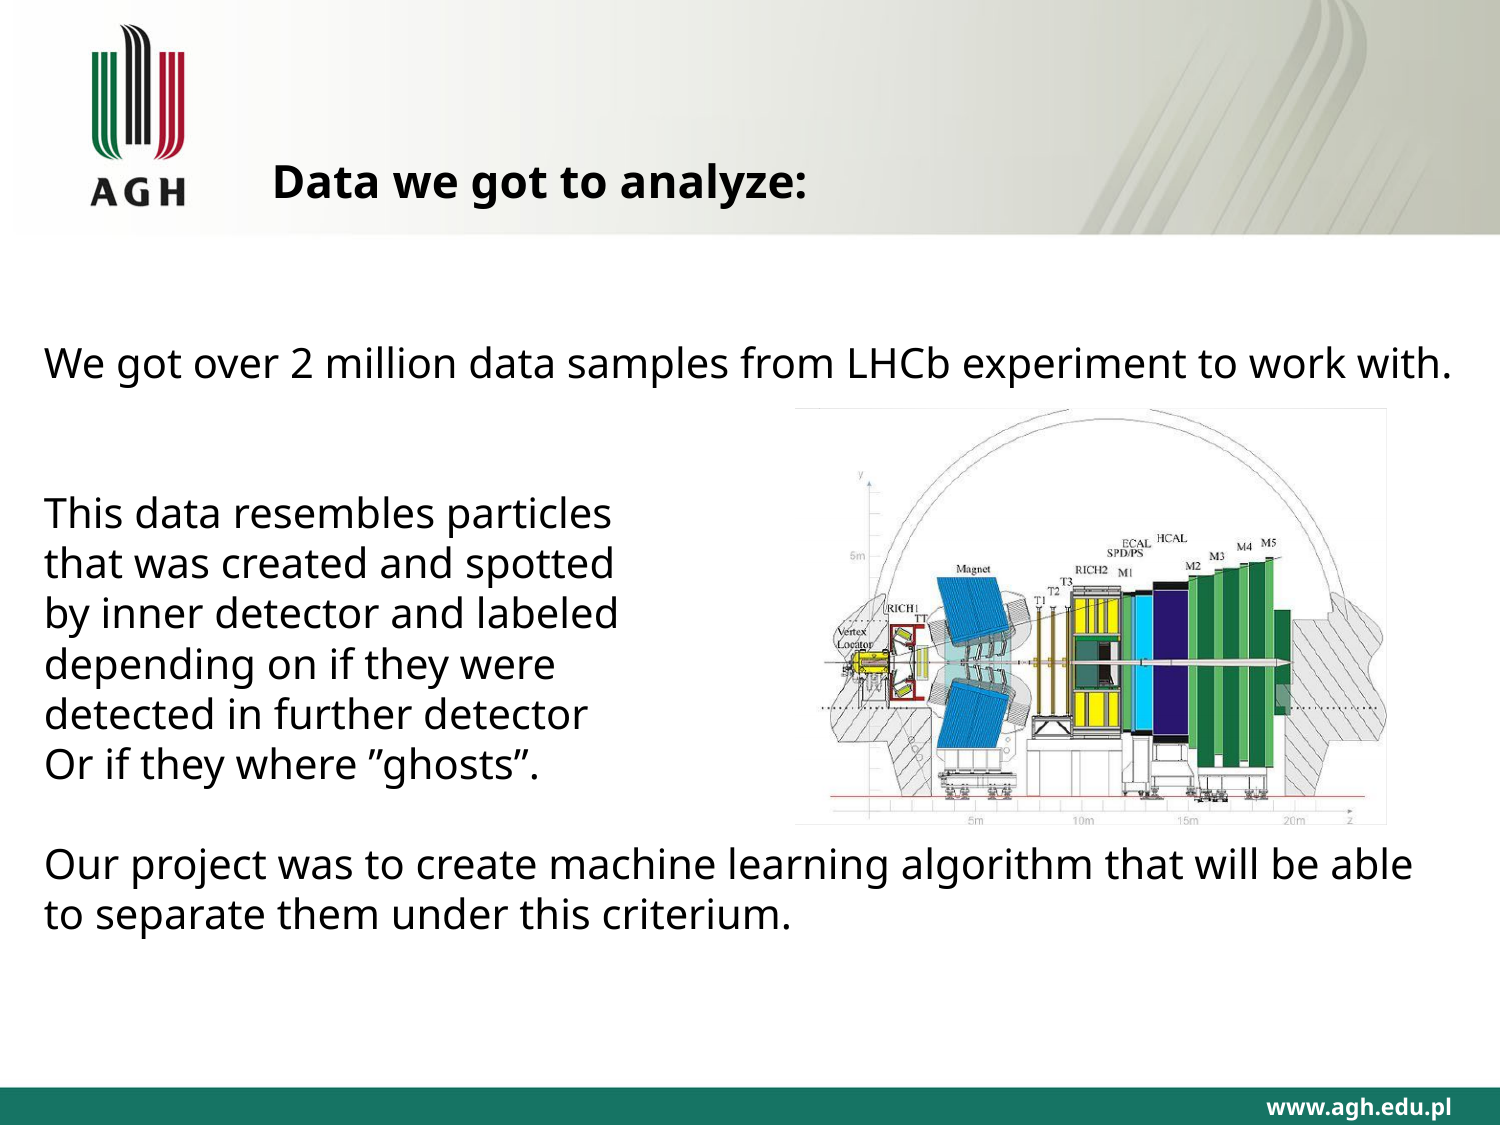

Data we got to analyze:
We got over 2 million data samples from LHCb experiment to work with.
This data resembles particles
that was created and spotted
by inner detector and labeled
depending on if they were
detected in further detector
Or if they where ”ghosts”.
Our project was to create machine learning algorithm that will be able to separate them under this criterium.
www.agh.edu.pl